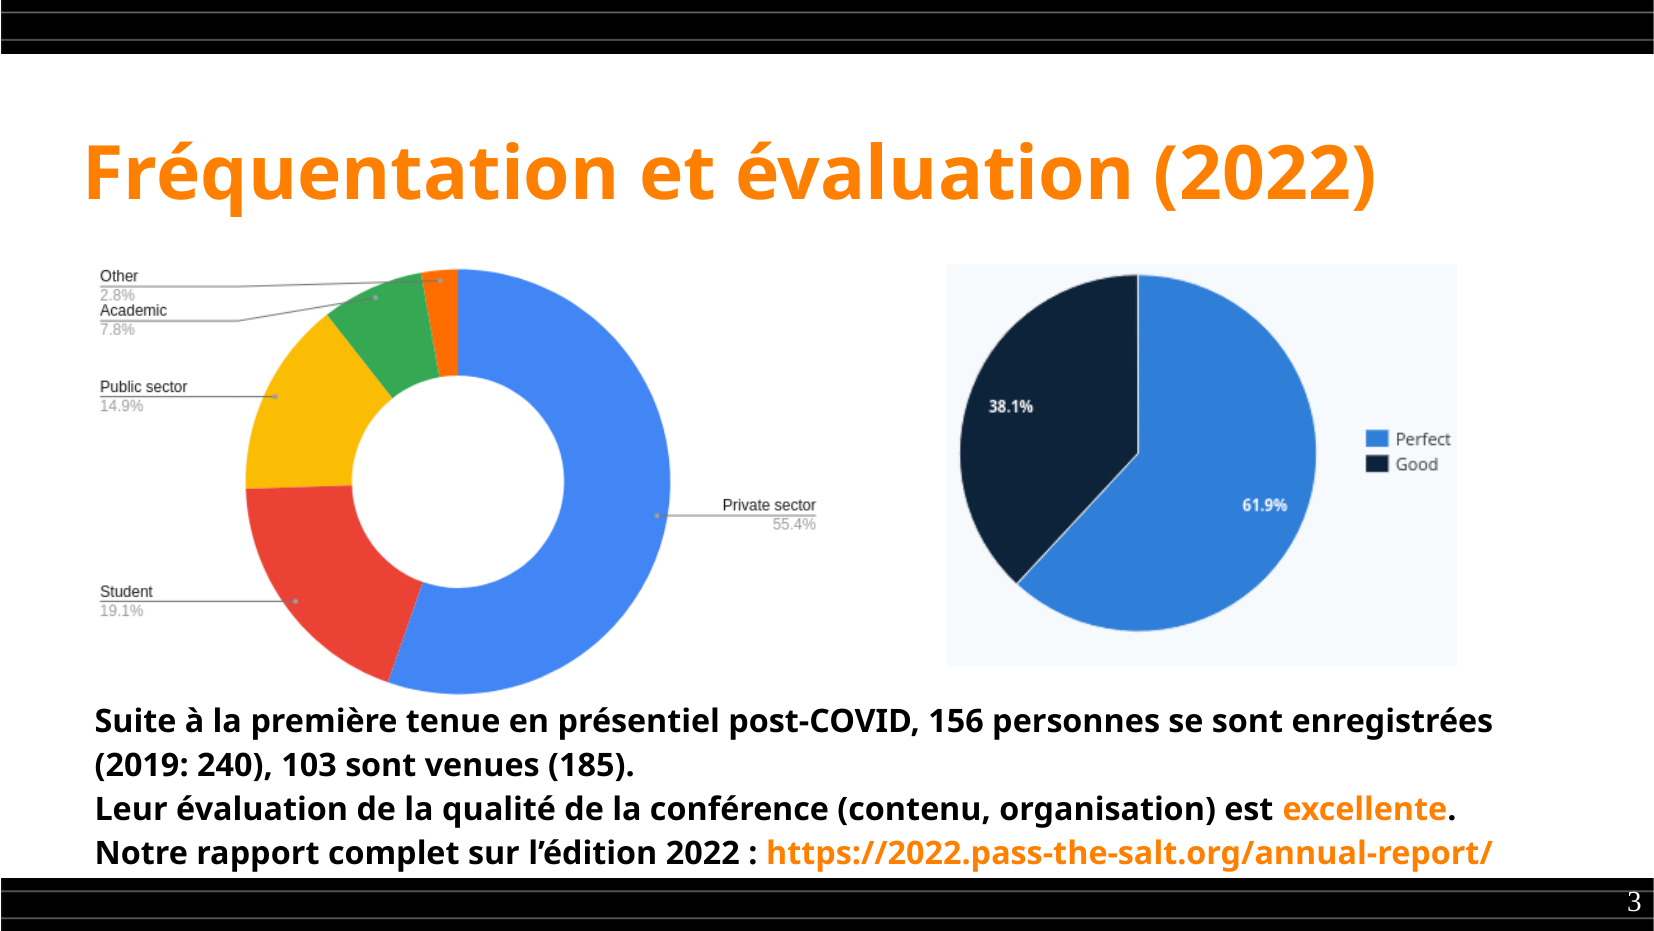

# Fréquentation et évaluation (2022)
Suite à la première tenue en présentiel post-COVID, 156 personnes se sont enregistrées (2019: 240), 103 sont venues (185).
Leur évaluation de la qualité de la conférence (contenu, organisation) est excellente.
Notre rapport complet sur l’édition 2022 : https://2022.pass-the-salt.org/annual-report/